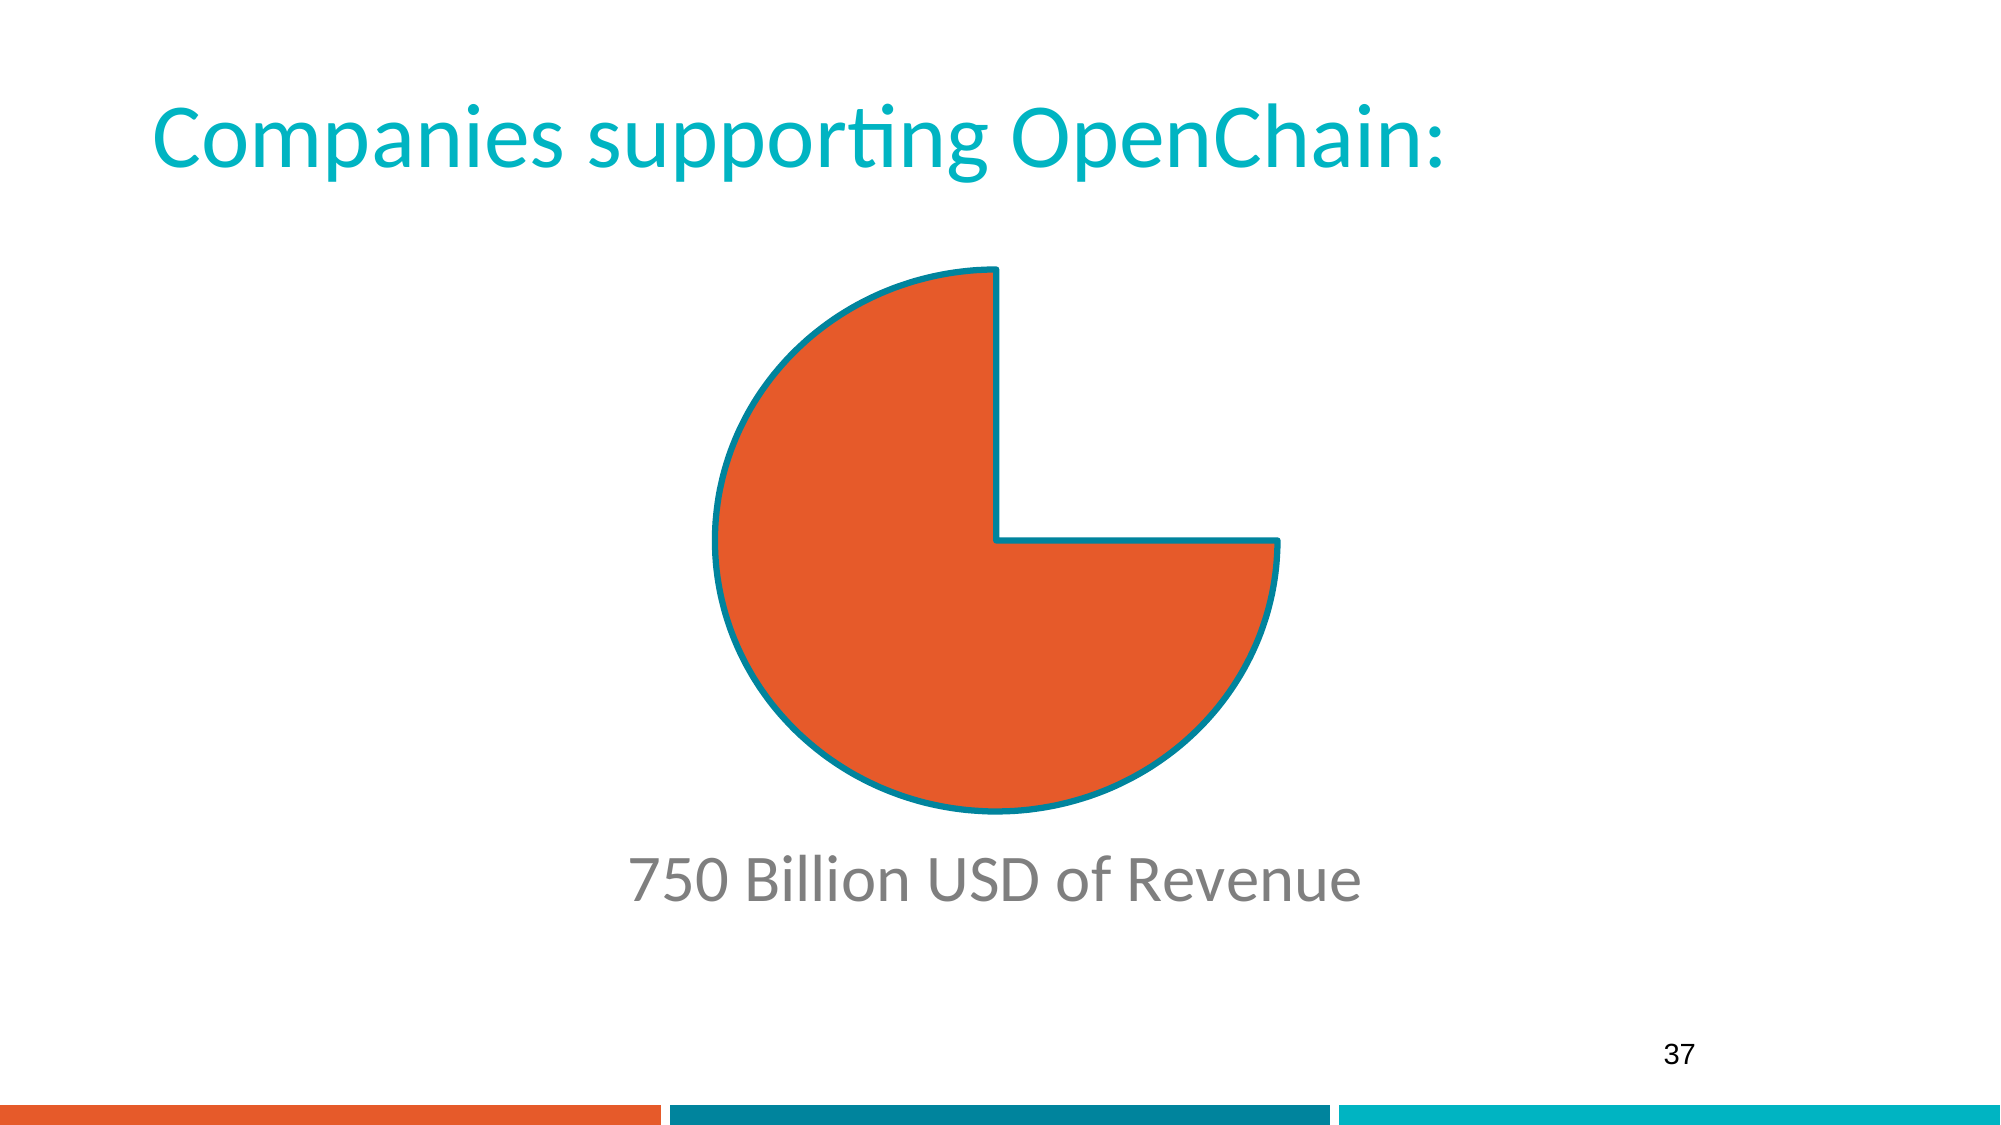

# Companies supporting OpenChain:
750 Billion USD of Revenue